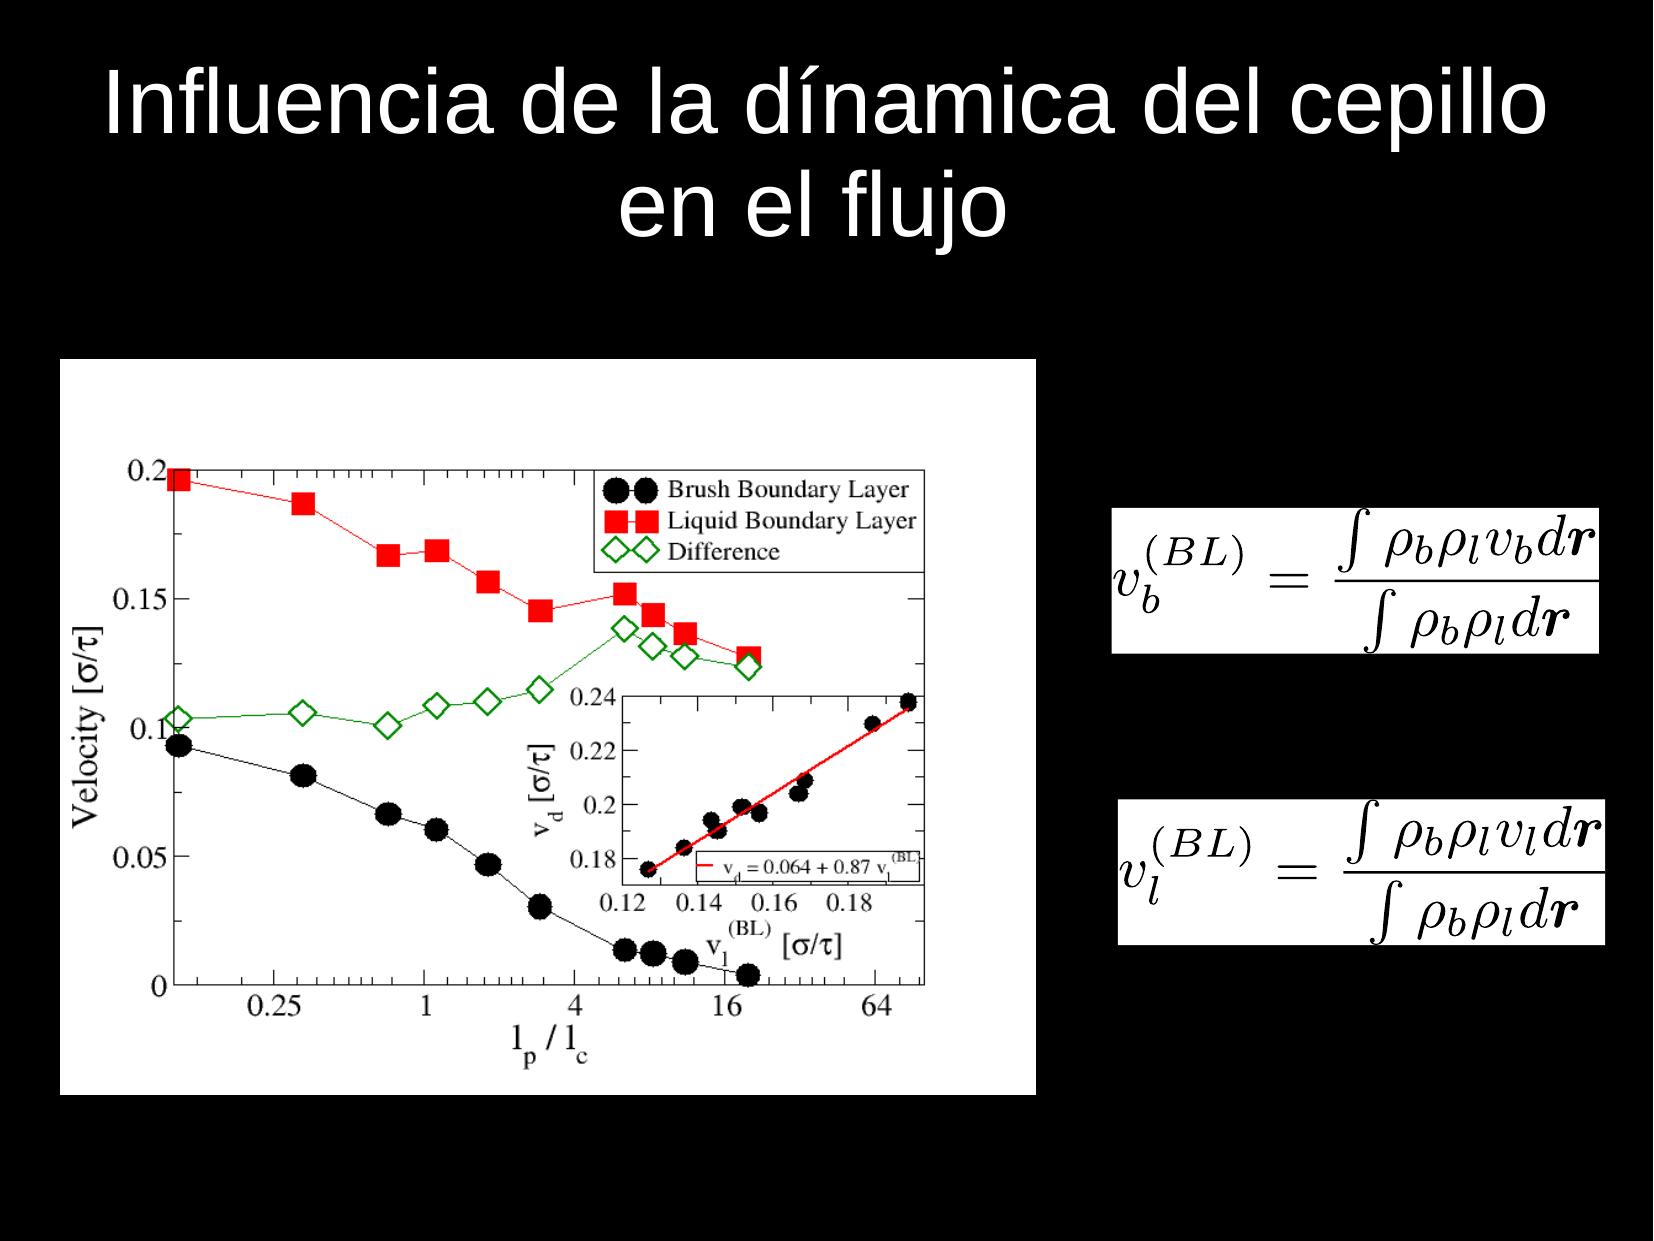

# Influencia de la dínamica del cepillo en el flujo